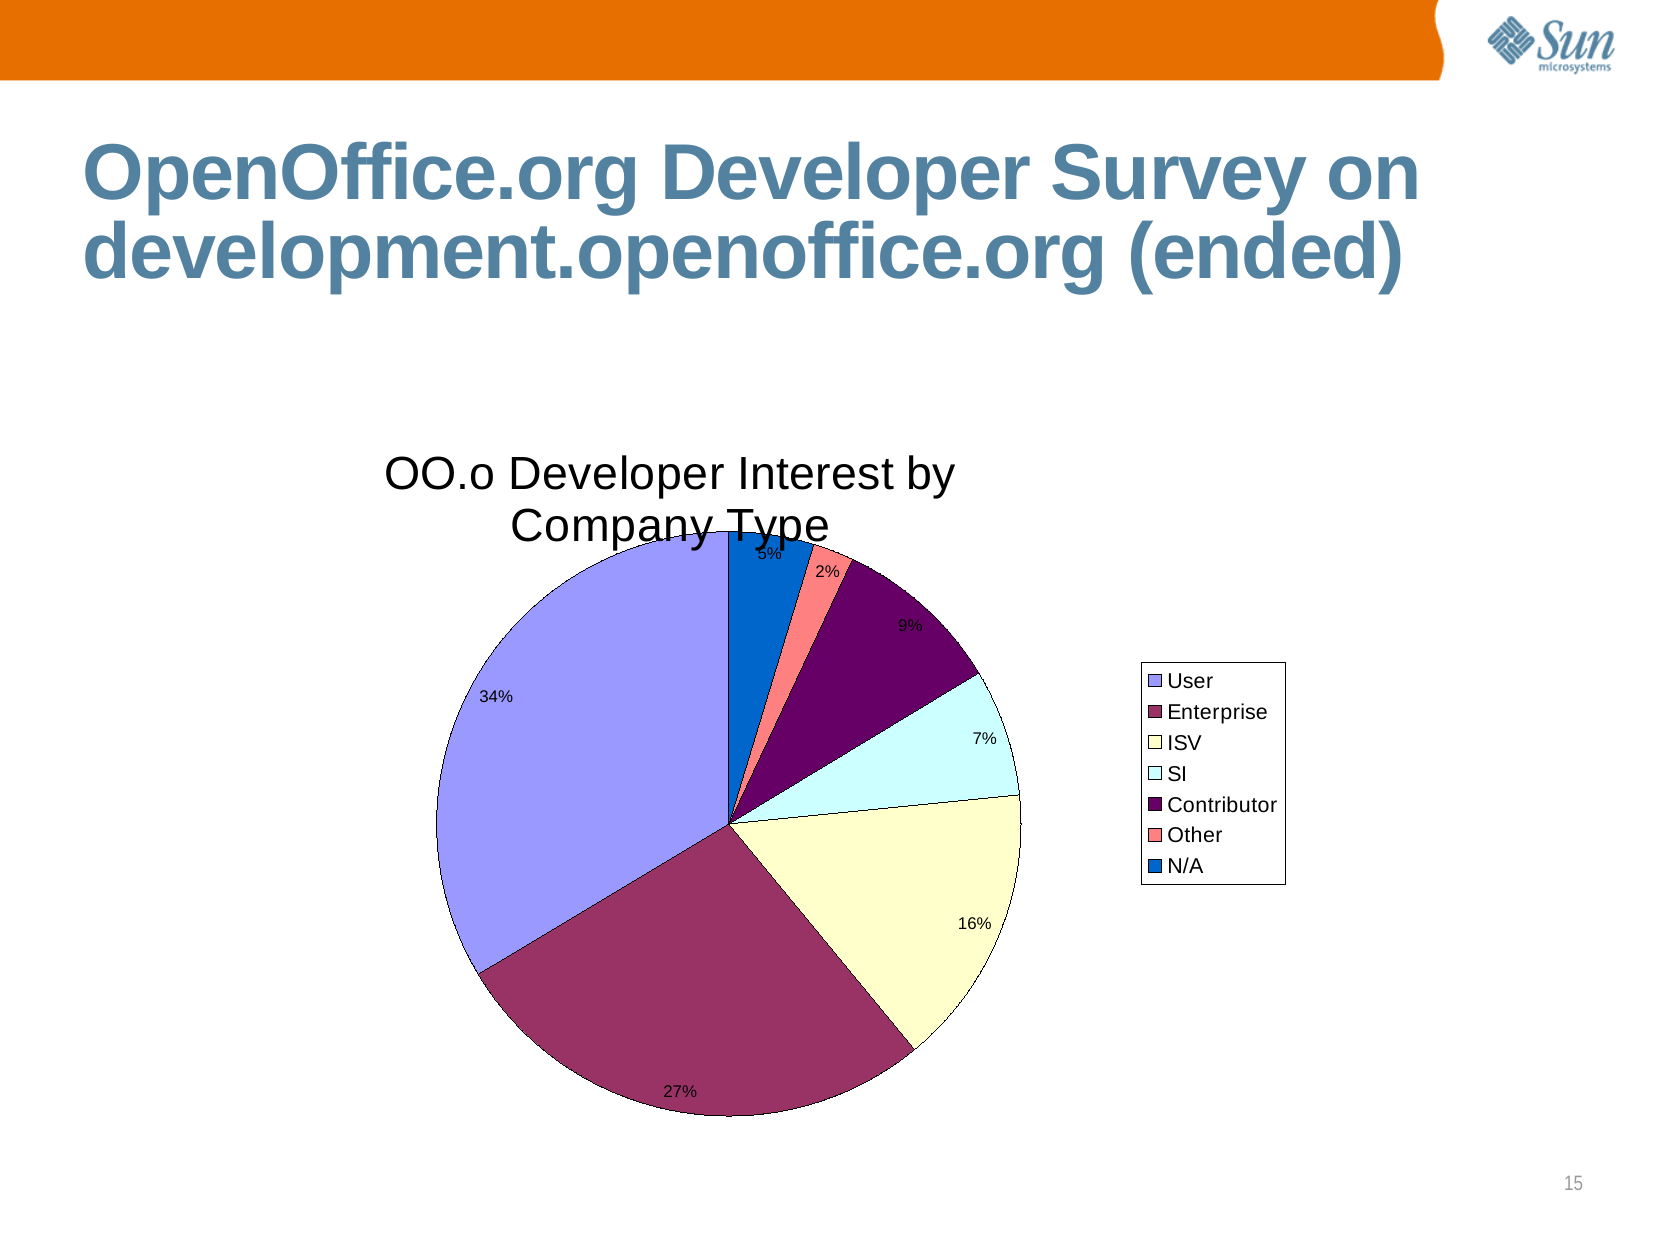

# OpenOffice.org Developer Survey on development.openoffice.org (ended)
### Chart: OO.o Developer Interest by Company Type
| Category | # of Participants |
|---|---|
| User | 594.0 |
| Enterprise | 484.0 |
| ISV | 276.0 |
| SI | 125.0 |
| Contributor | 166.0 |
| Other | 40.0 |
| N/A | 83.0 |